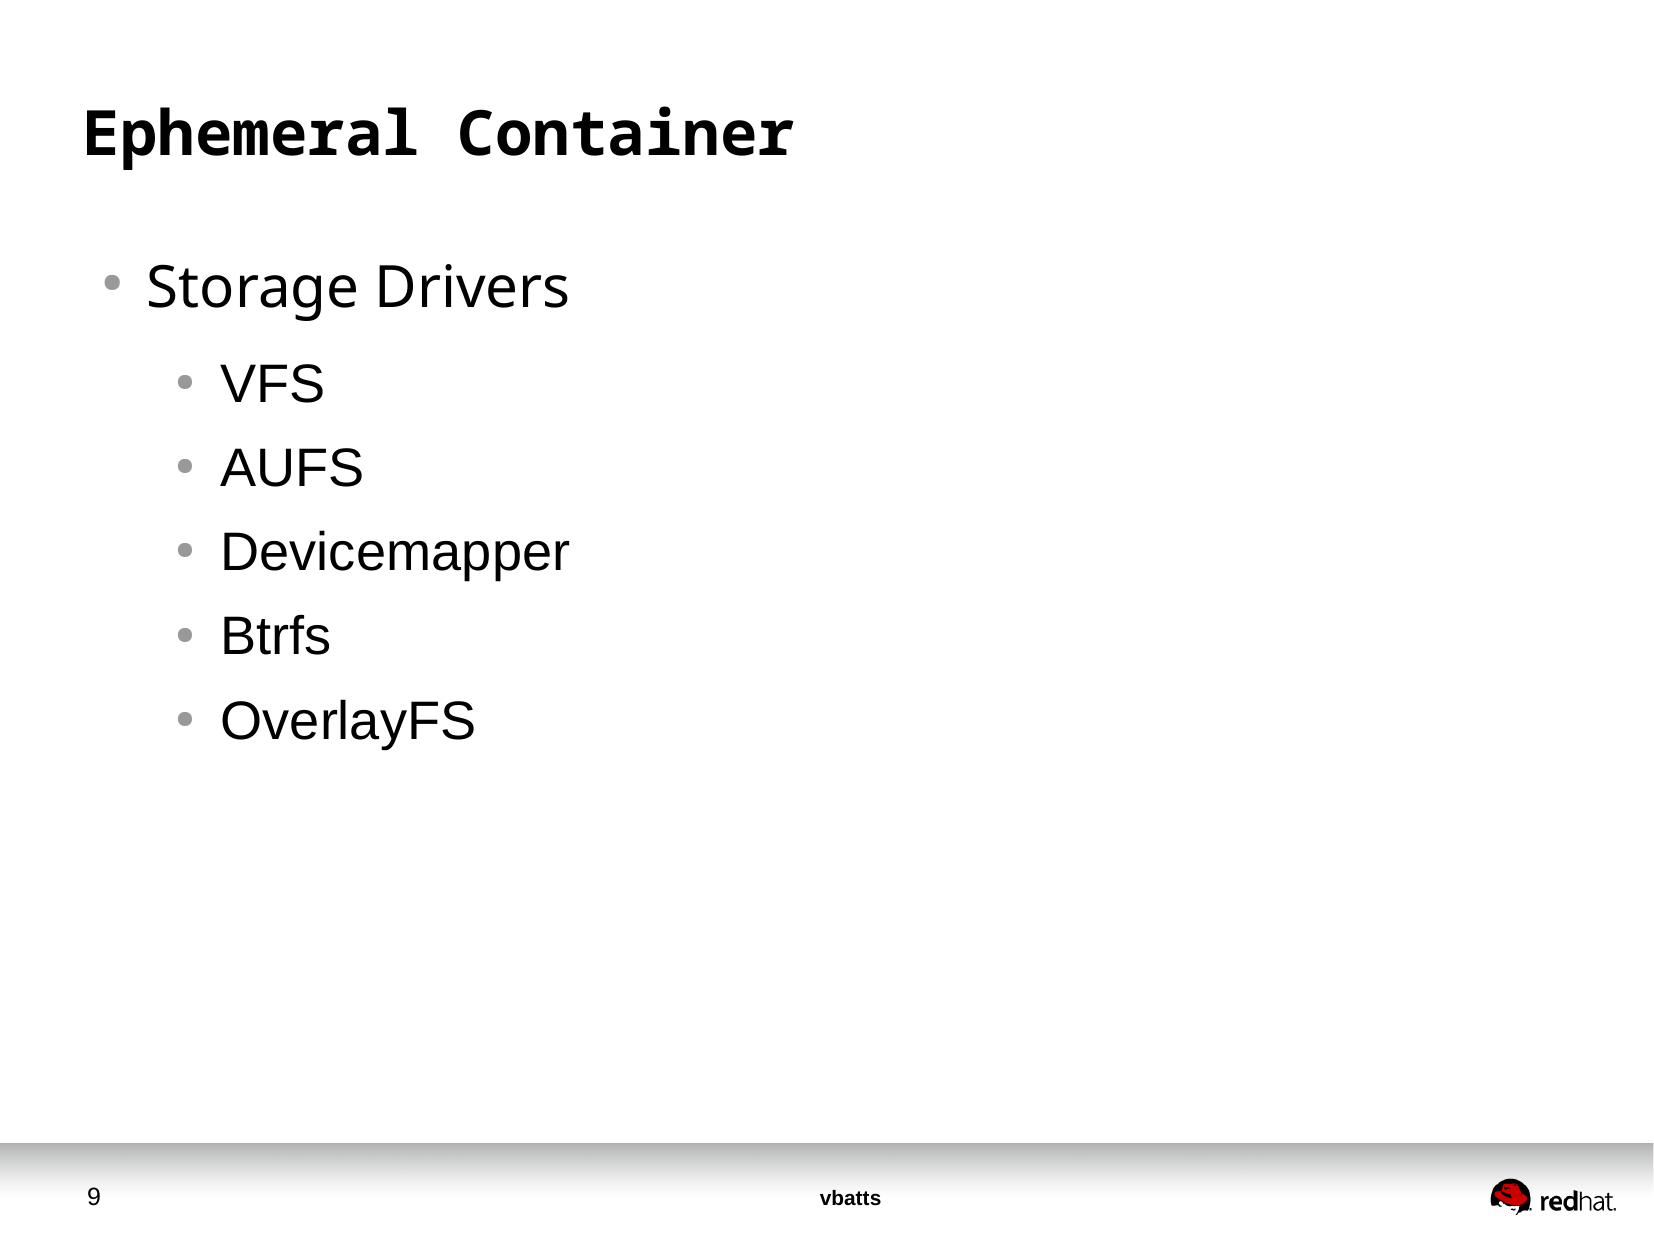

# Ephemeral Container
Storage Drivers
VFS
AUFS
Devicemapper
Btrfs
OverlayFS